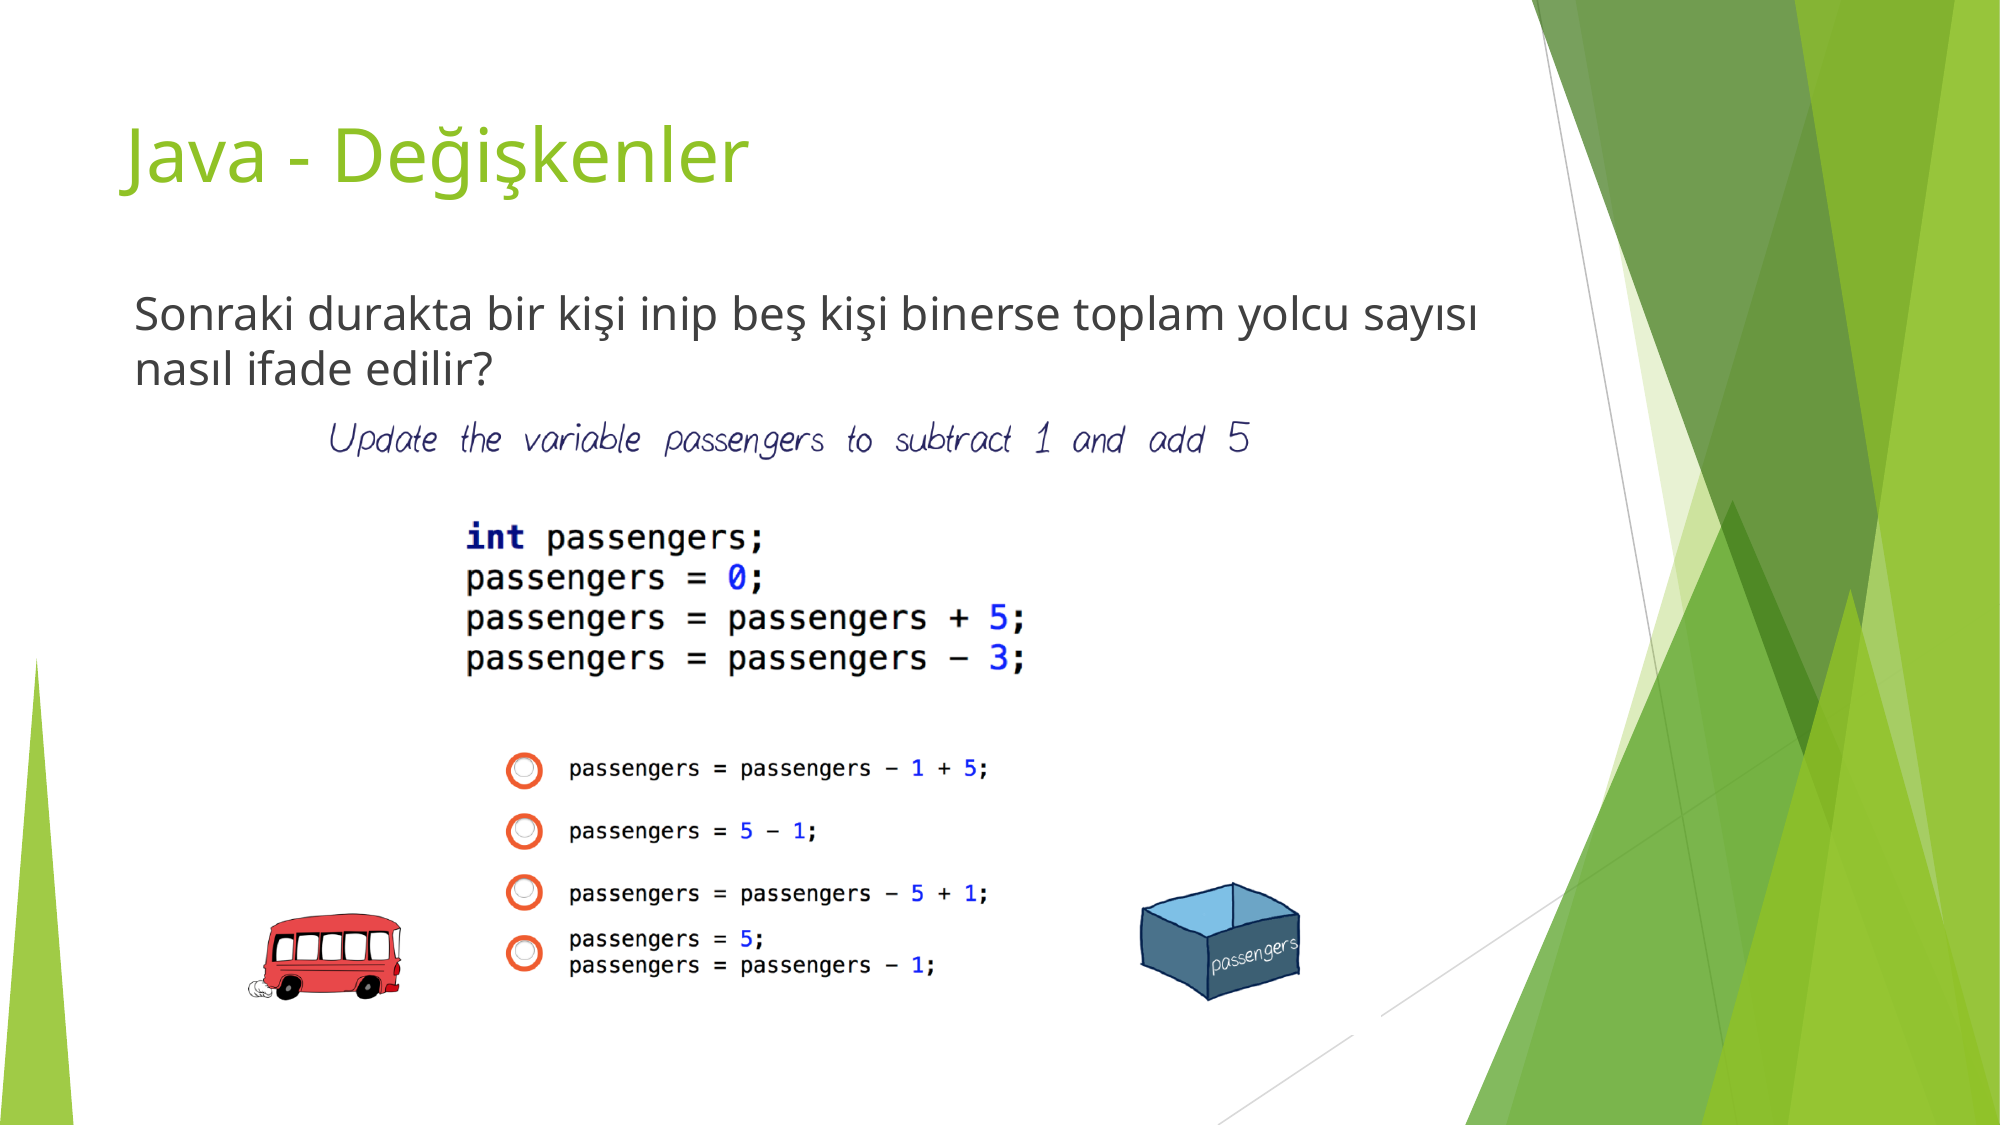

# Java - Değişkenler
Sonraki durakta bir kişi inip beş kişi binerse toplam yolcu sayısı nasıl ifade edilir?